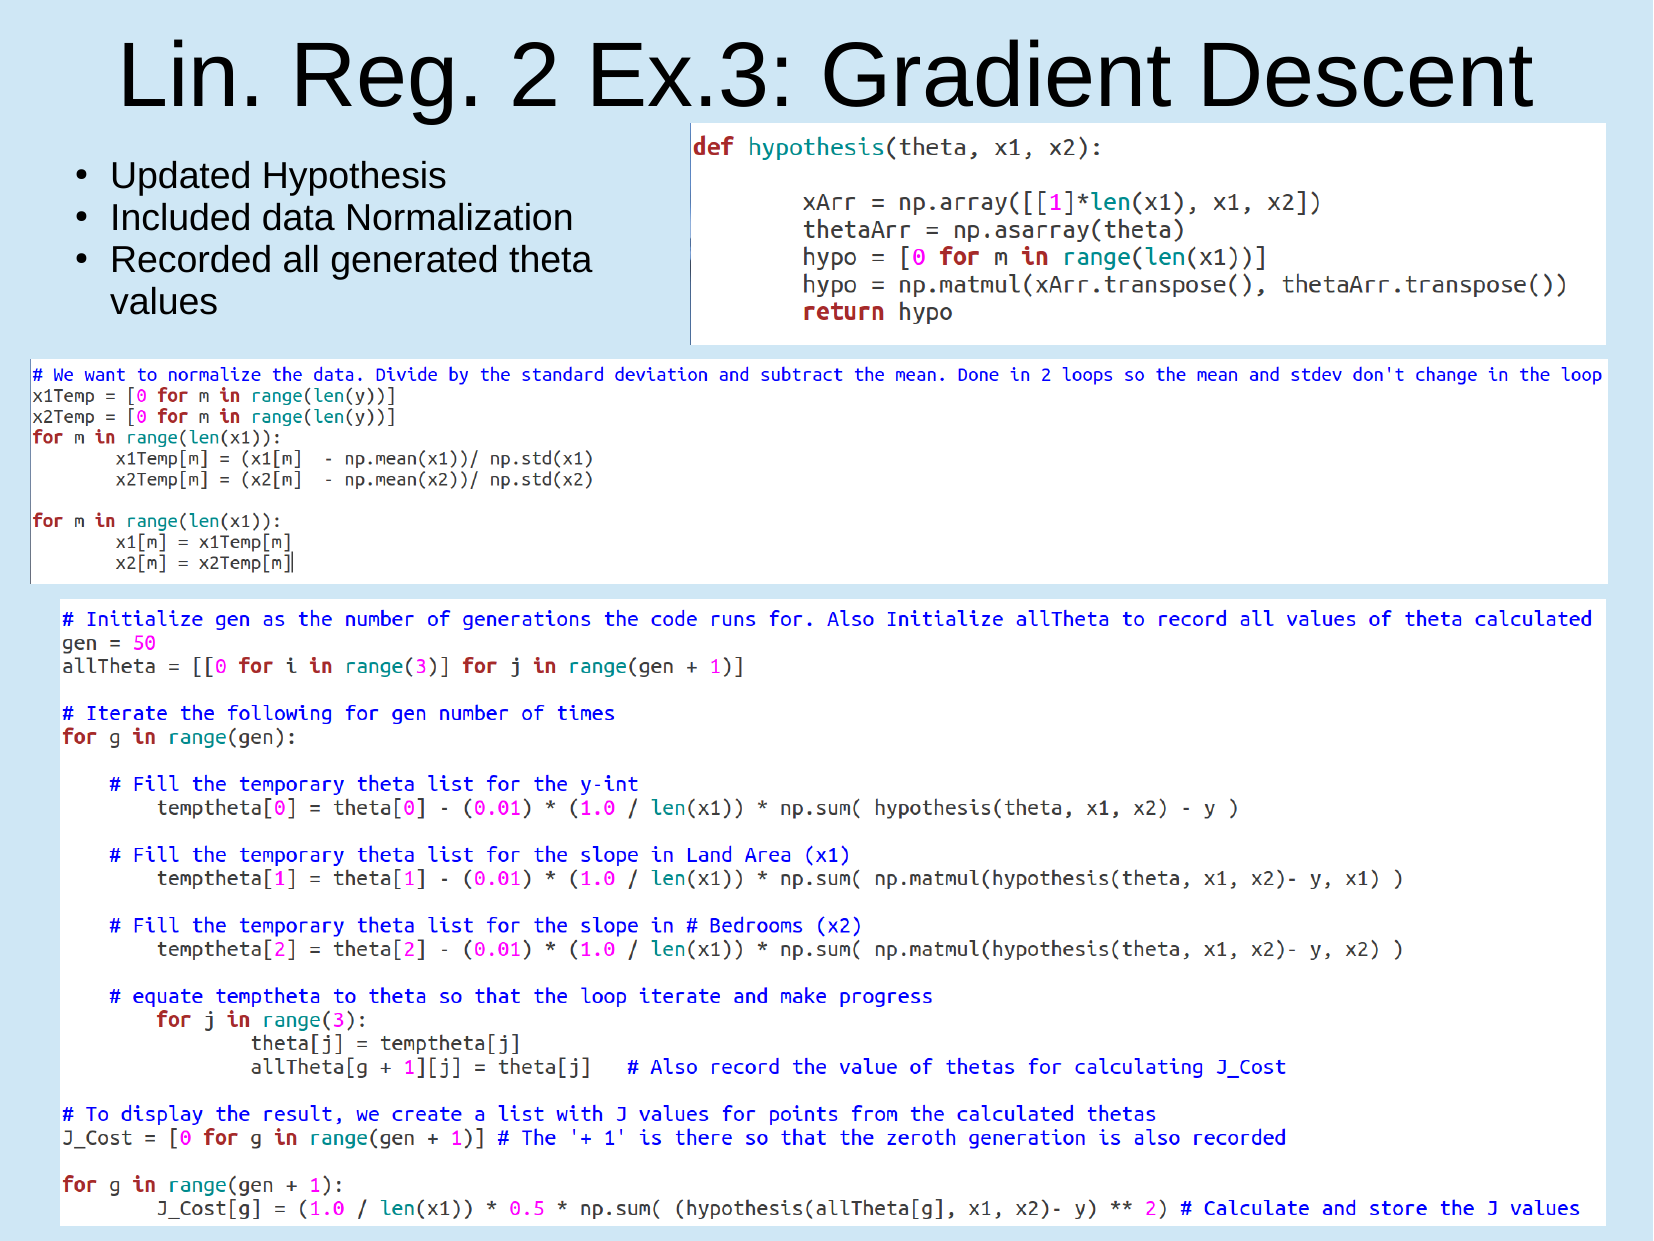

# Lin. Reg. 2 Ex.3: Gradient Descent
Updated Hypothesis
Included data Normalization
Recorded all generated theta values